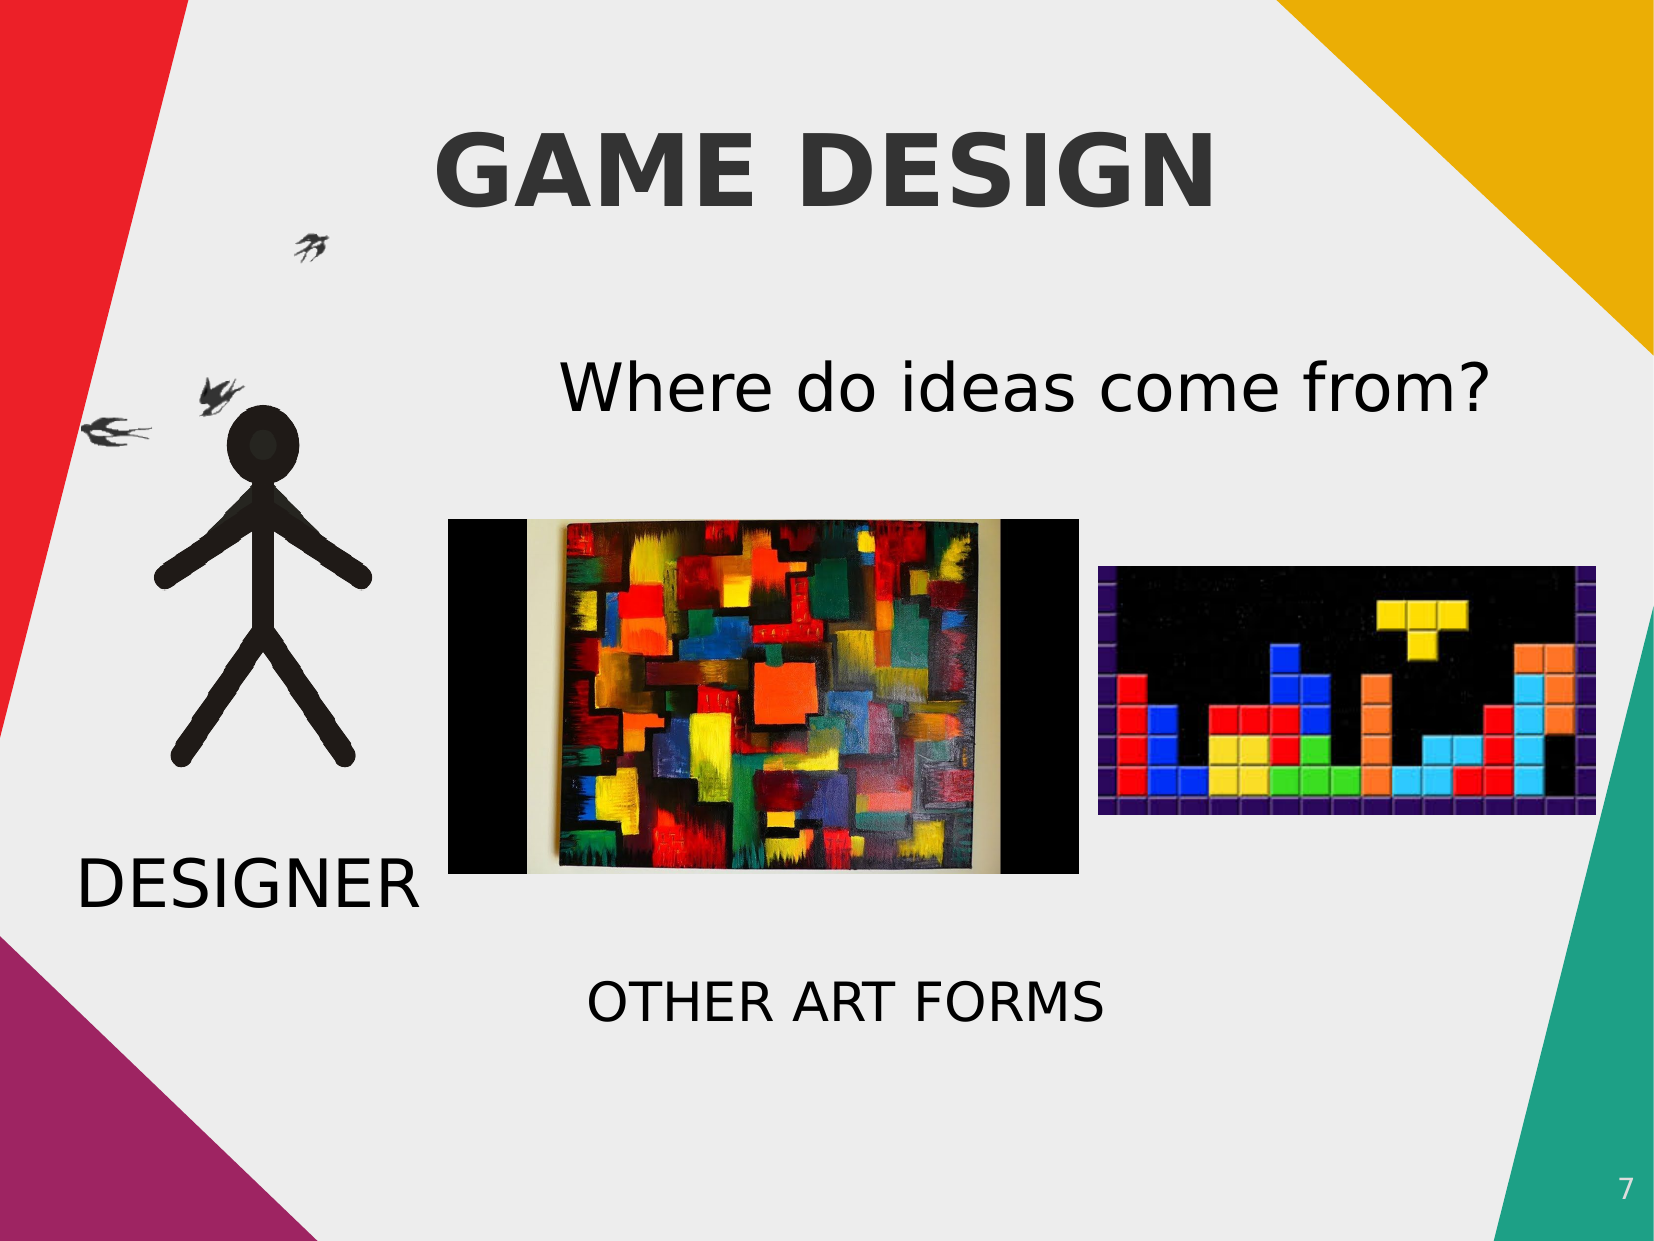

# GAME DESIGN
Where do ideas come from?
DESIGNER
OTHER ART FORMS
7